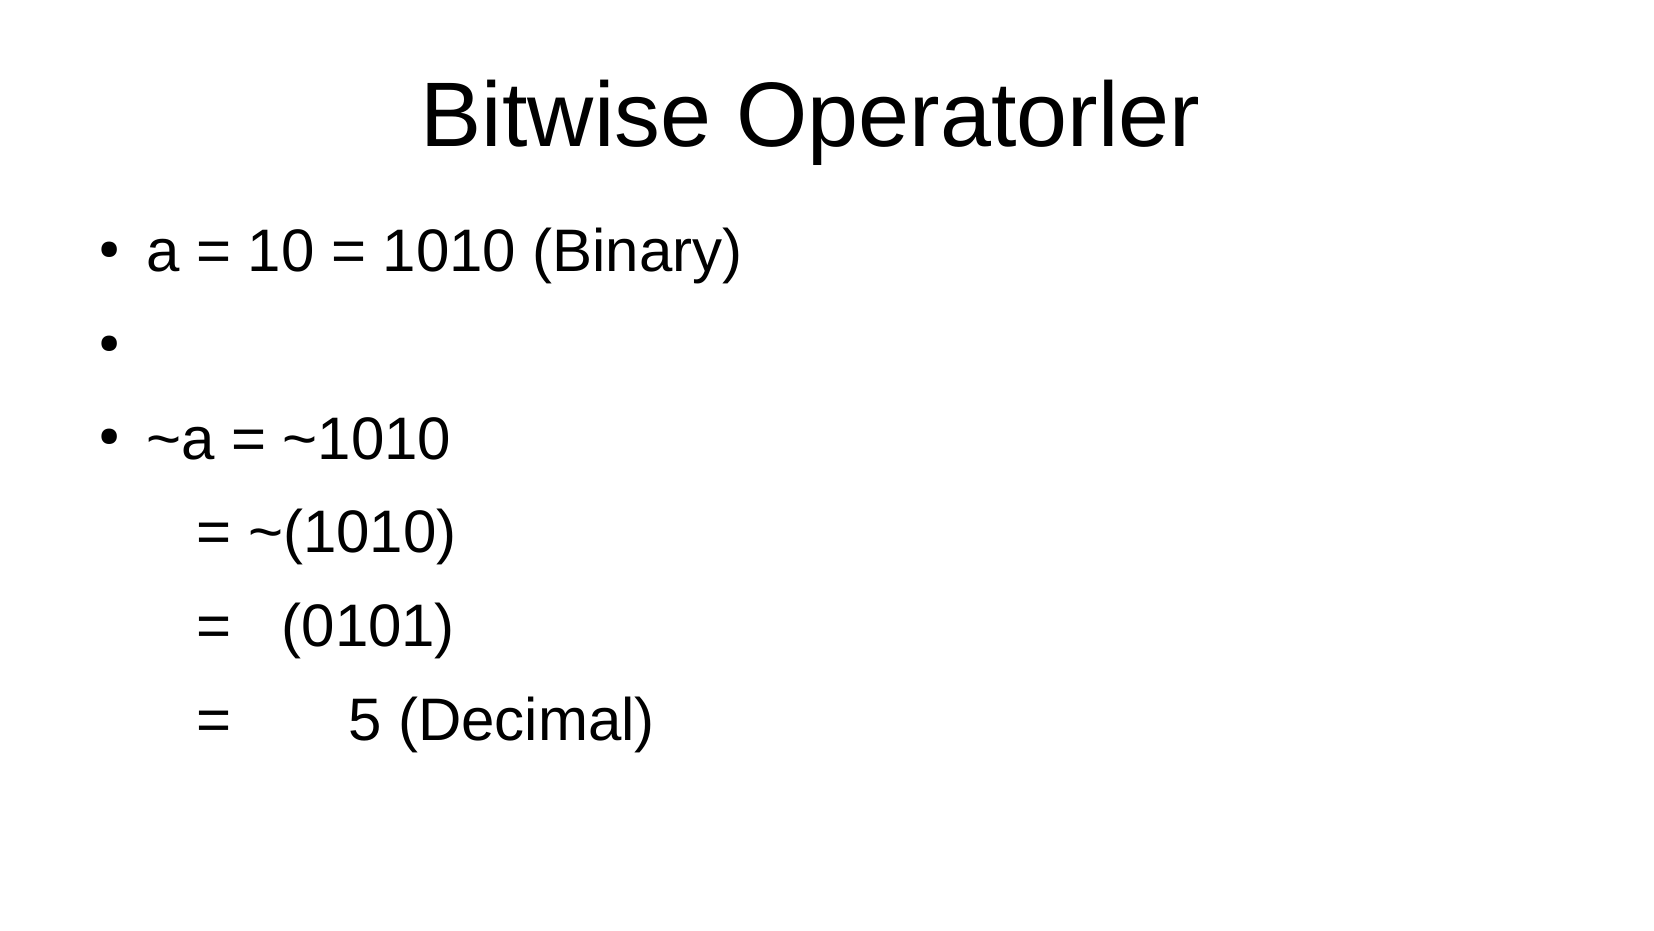

# Bitwise Operatorler
a = 10 = 1010 (Binary)
~a = ~1010
 = ~(1010)
 = (0101)
 = 5 (Decimal)